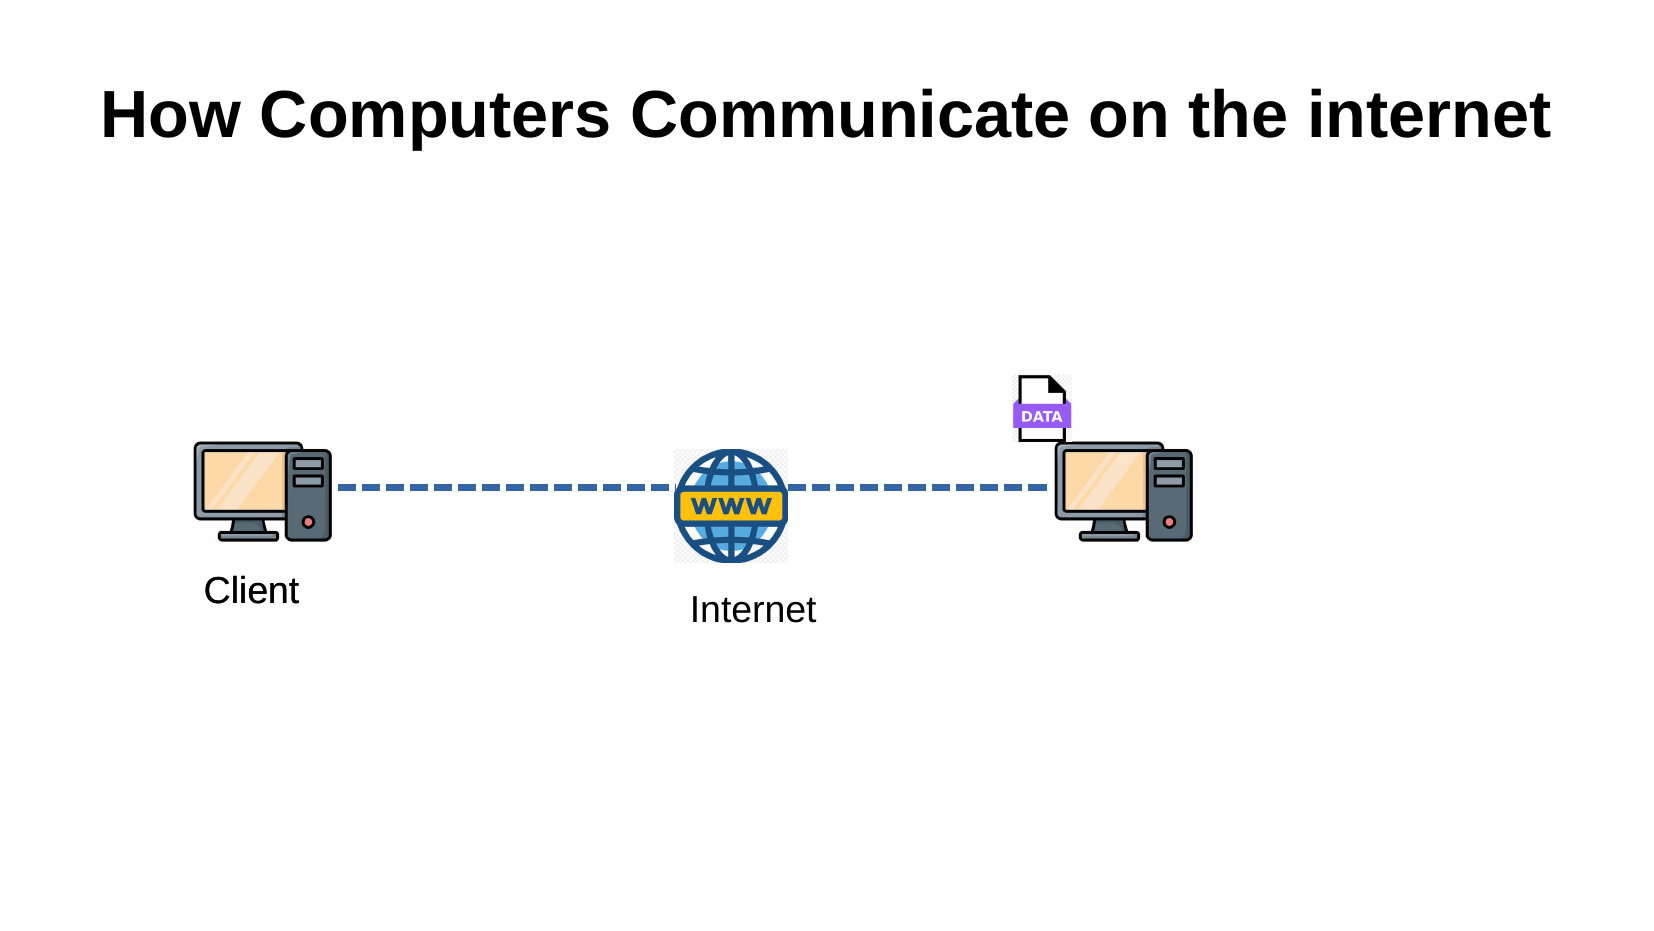

# How Computers Communicate on the internet
Client
Client
Internet